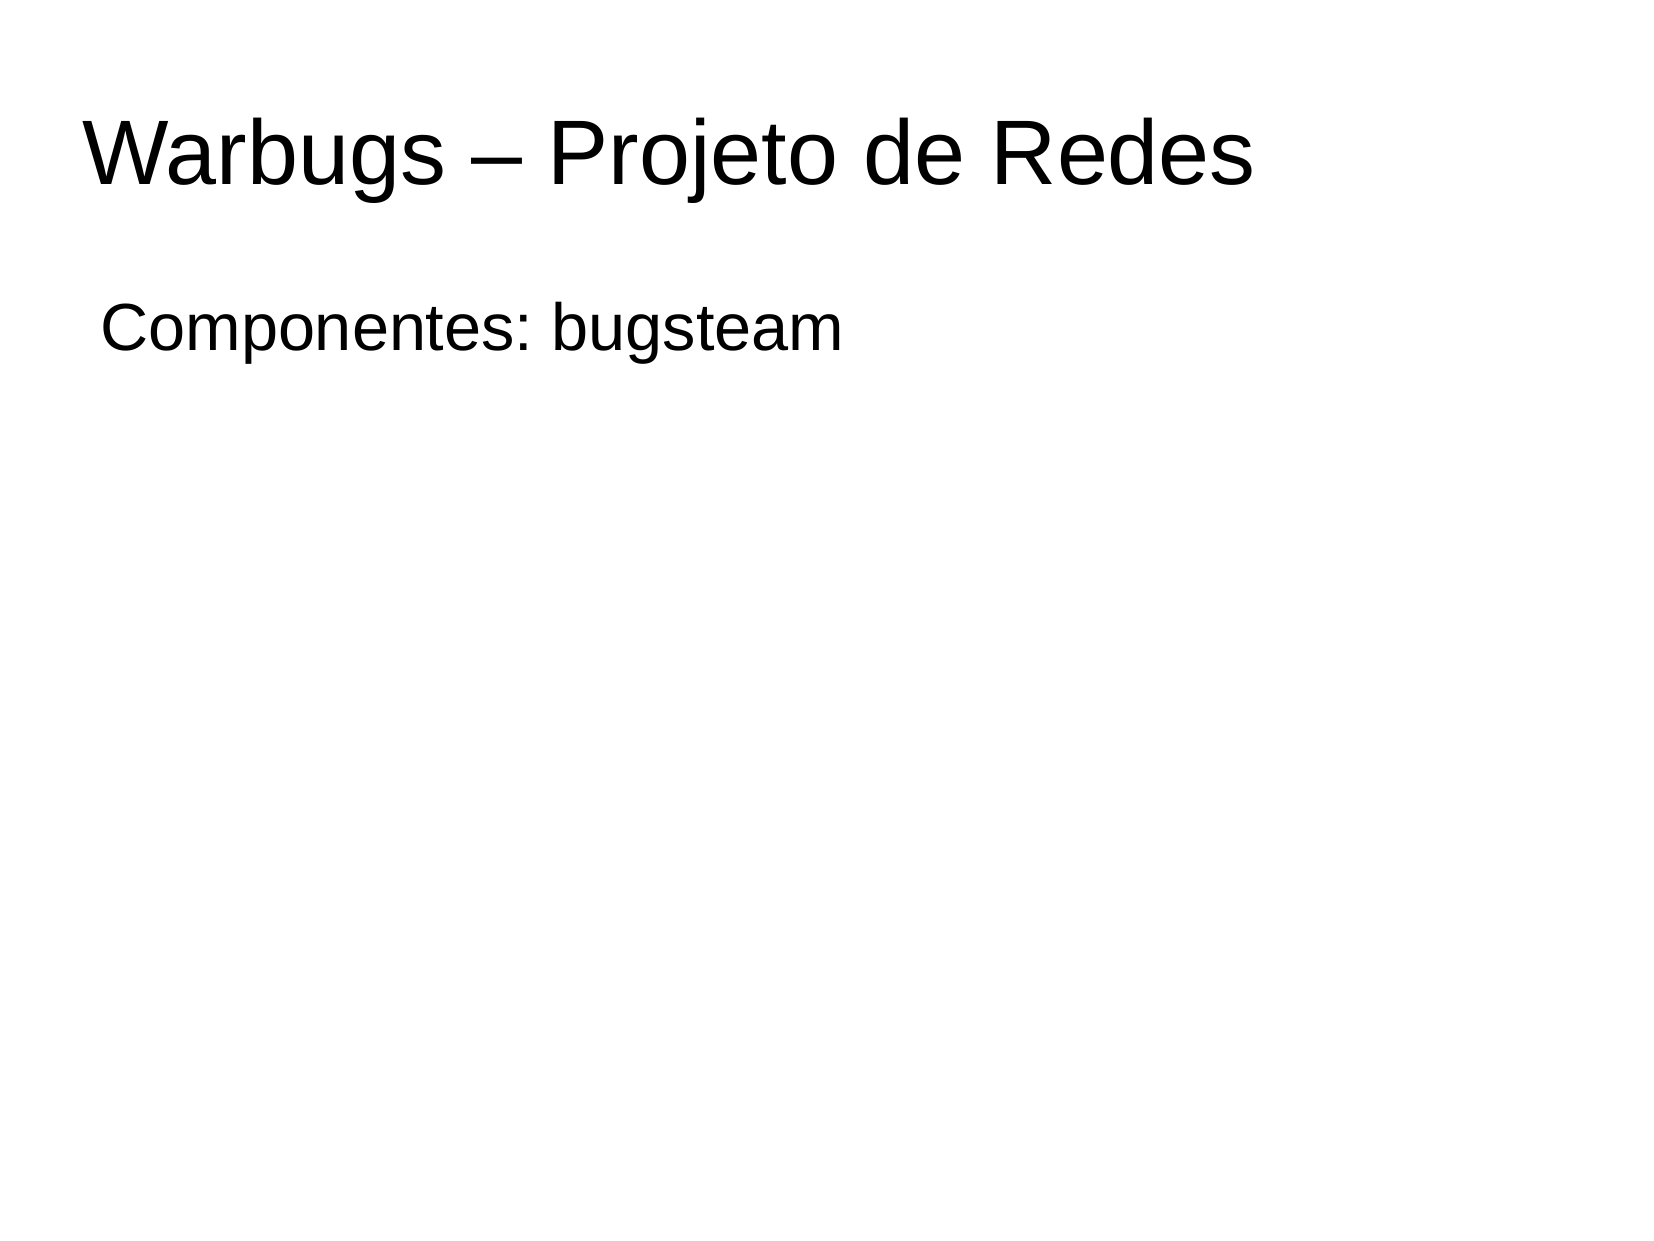

# Warbugs – Projeto de Redes
Componentes: bugsteam